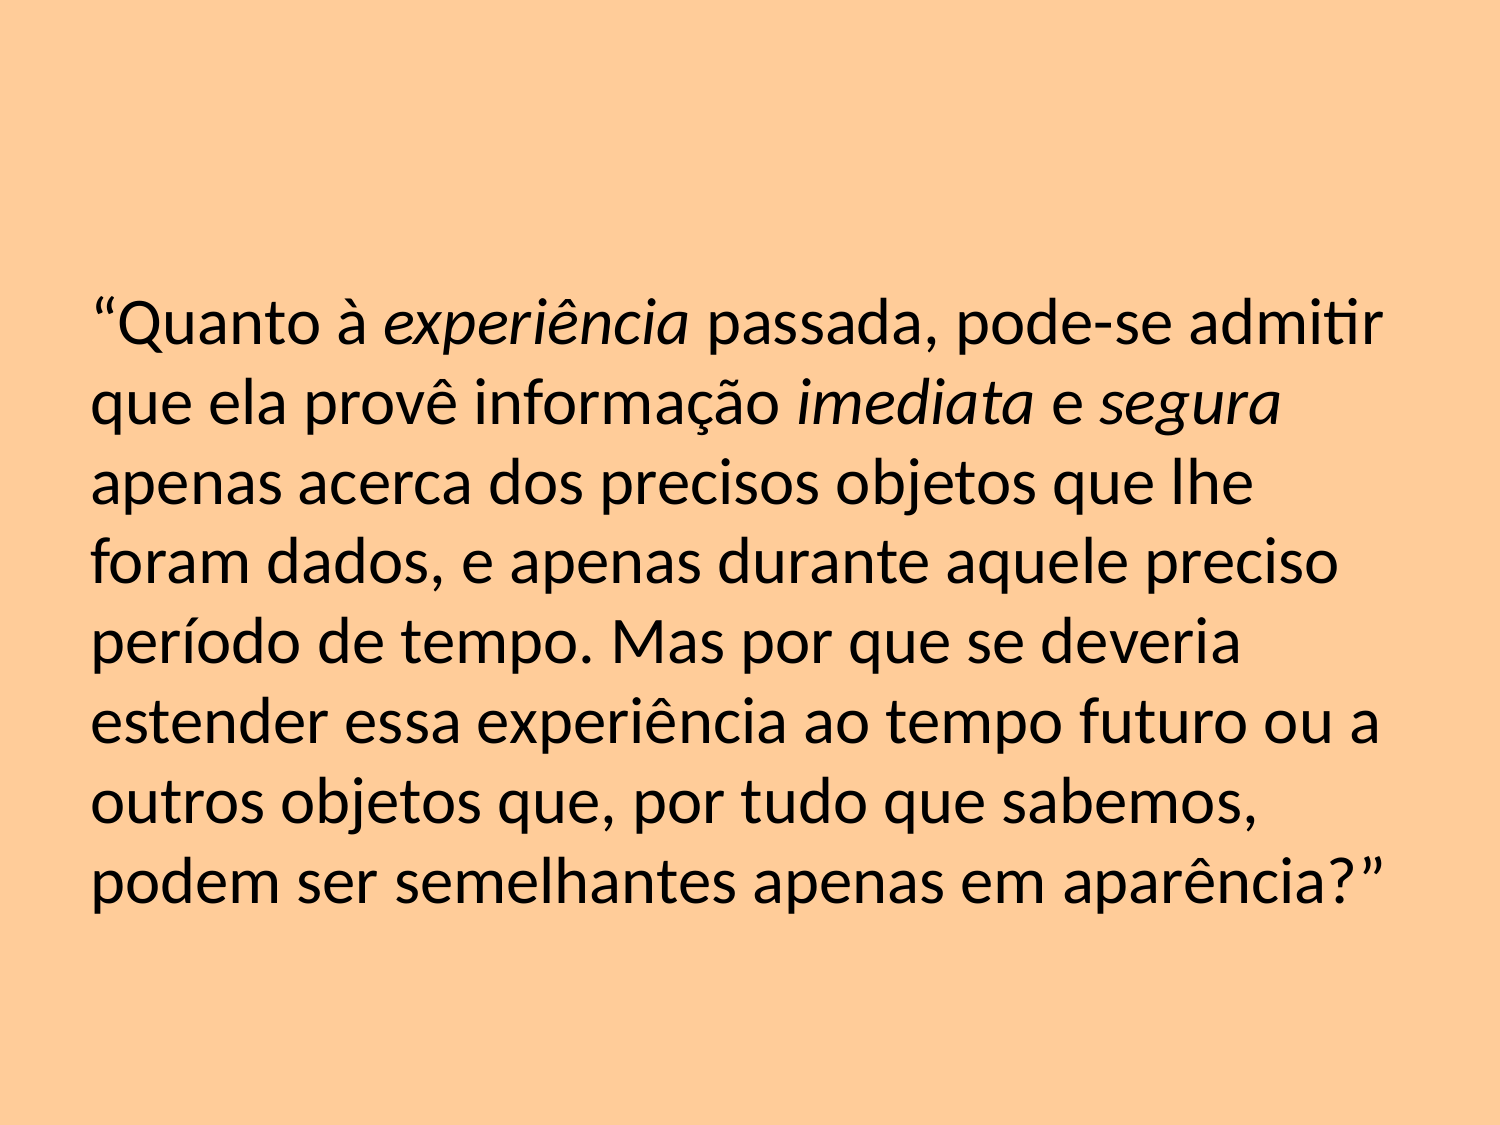

#
“Quanto à experiência passada, pode-se admitir que ela provê informação imediata e segura apenas acerca dos precisos objetos que lhe foram dados, e apenas durante aquele preciso período de tempo. Mas por que se deveria estender essa experiência ao tempo futuro ou a outros objetos que, por tudo que sabemos, podem ser semelhantes apenas em aparência?”